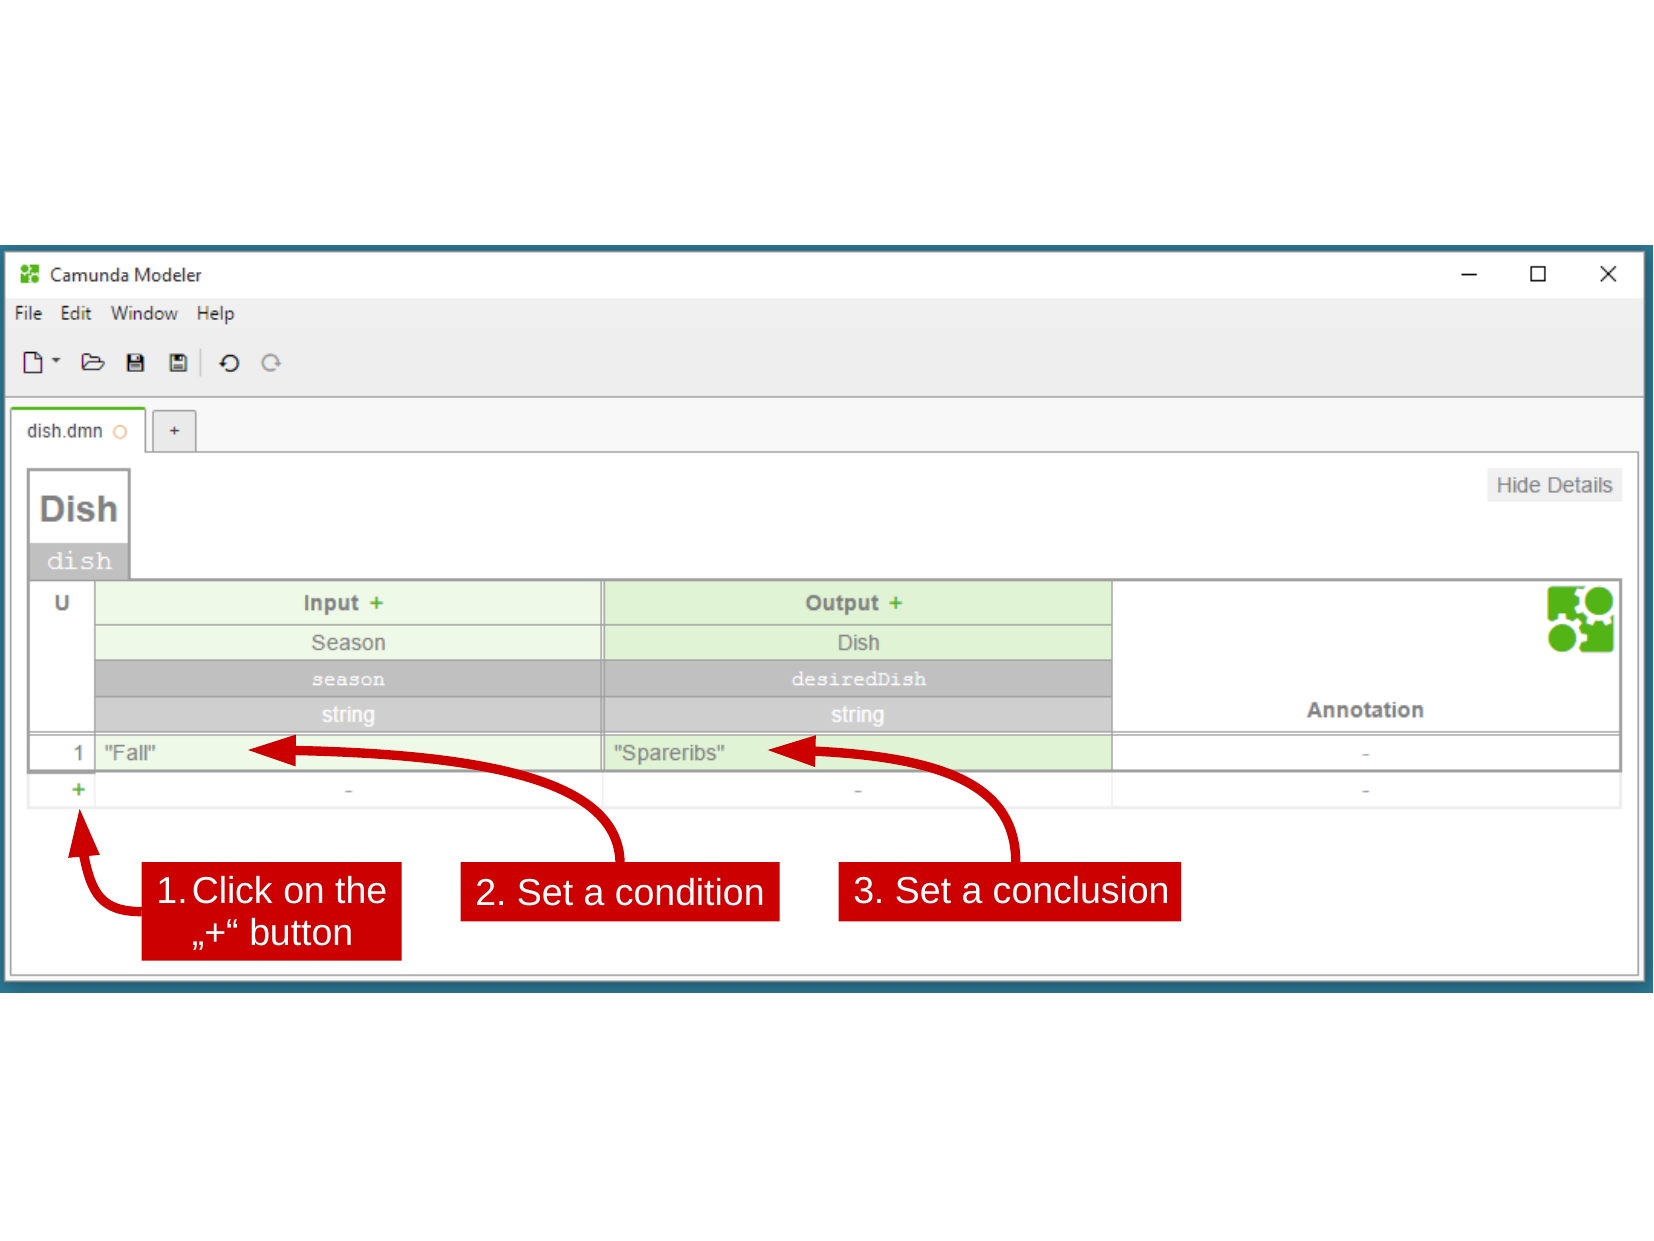

Click on the „+“ button
3. Set a conclusion
2. Set a condition